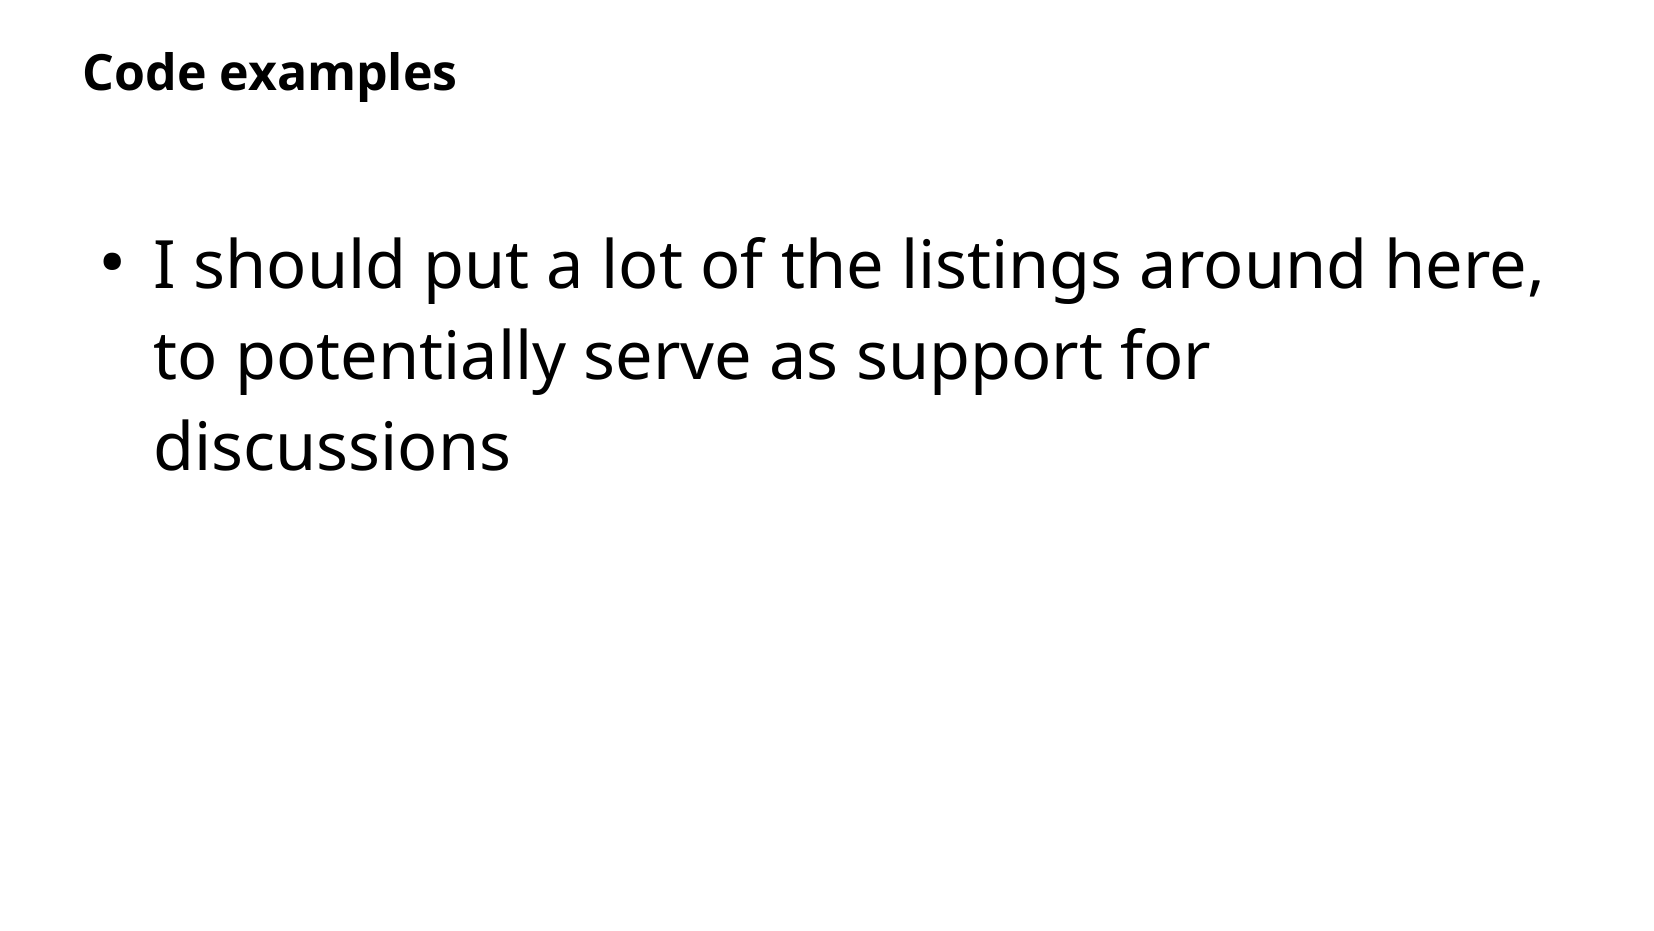

# Code examples
I should put a lot of the listings around here, to potentially serve as support for discussions